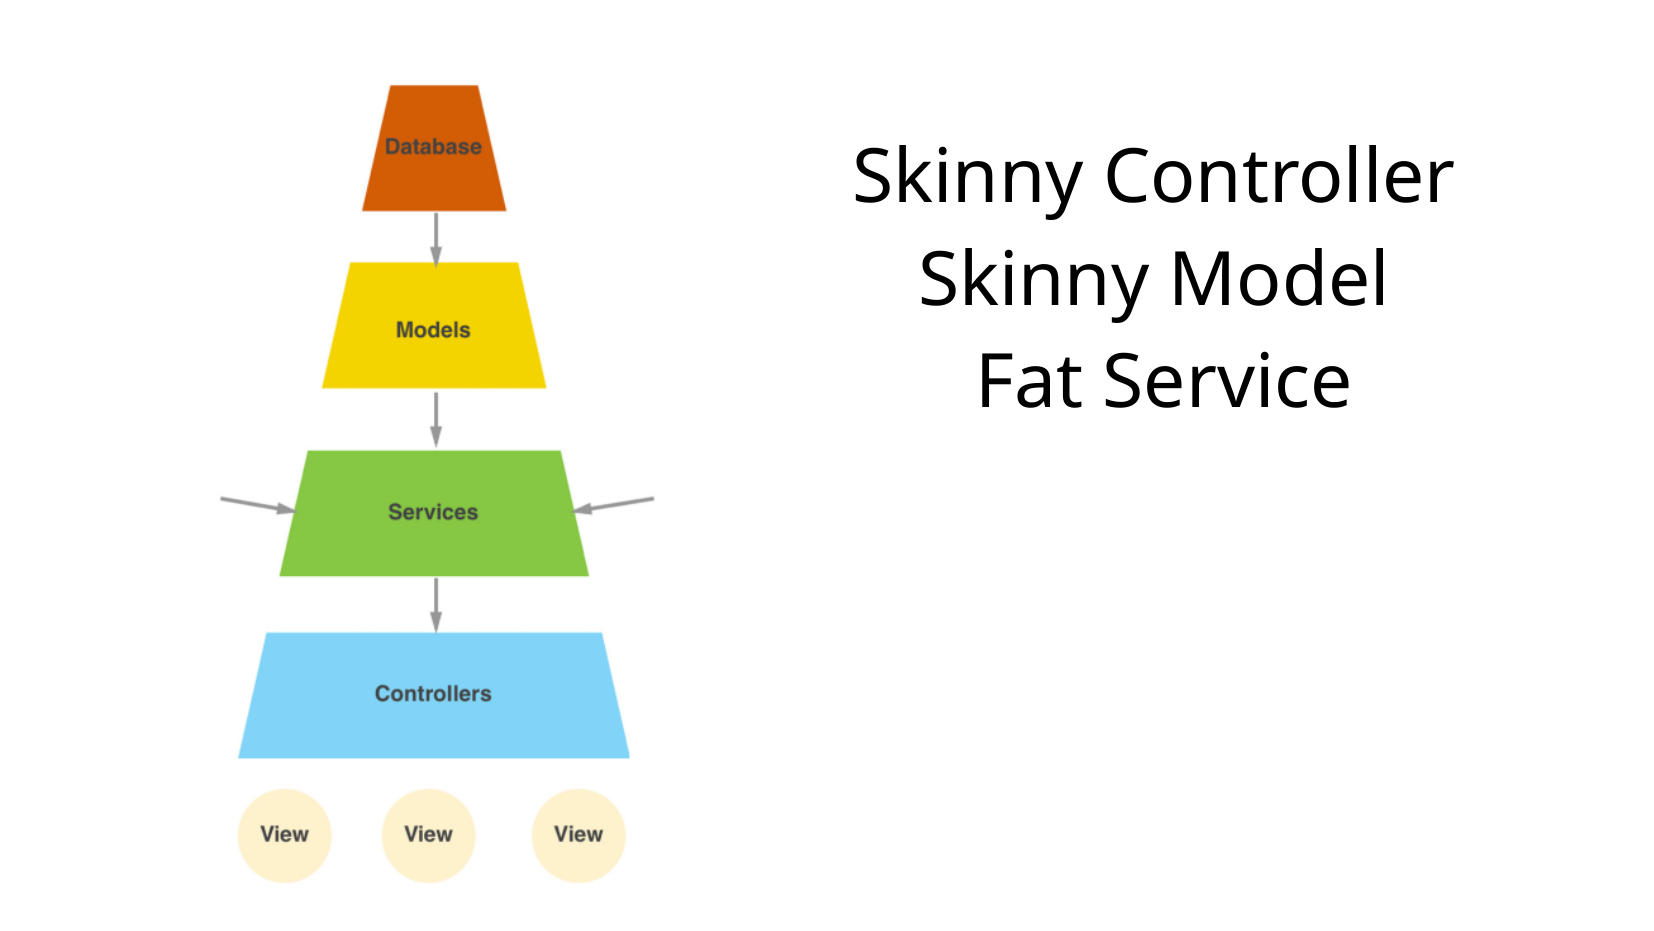

# Skinny Controller Skinny Model Fat Service